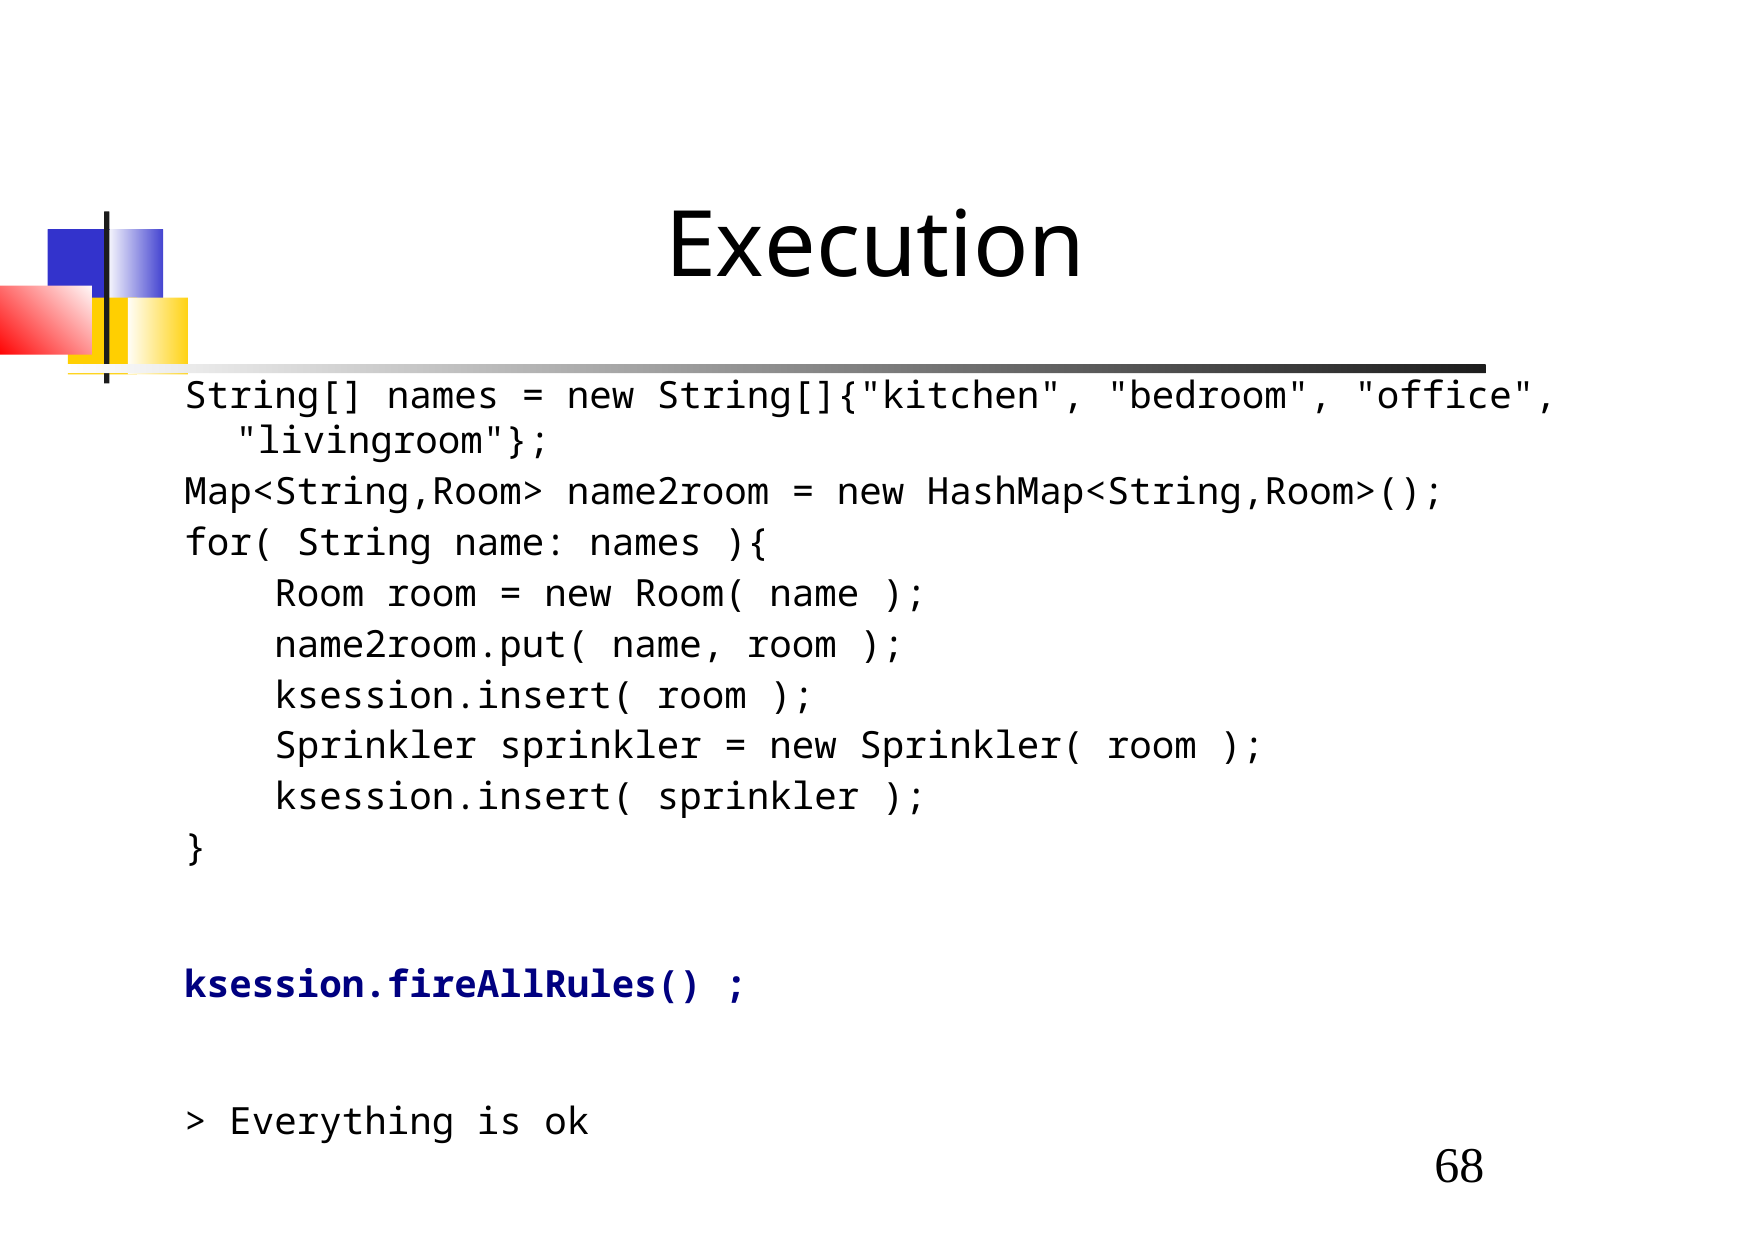

# Execution
String[] names = new String[]{"kitchen", "bedroom", "office", "livingroom"};
Map<String,Room> name2room = new HashMap<String,Room>();
for( String name: names ){
 Room room = new Room( name );
 name2room.put( name, room );
 ksession.insert( room );
 Sprinkler sprinkler = new Sprinkler( room );
 ksession.insert( sprinkler );
}
ksession.fireAllRules() ;
> Everything is ok